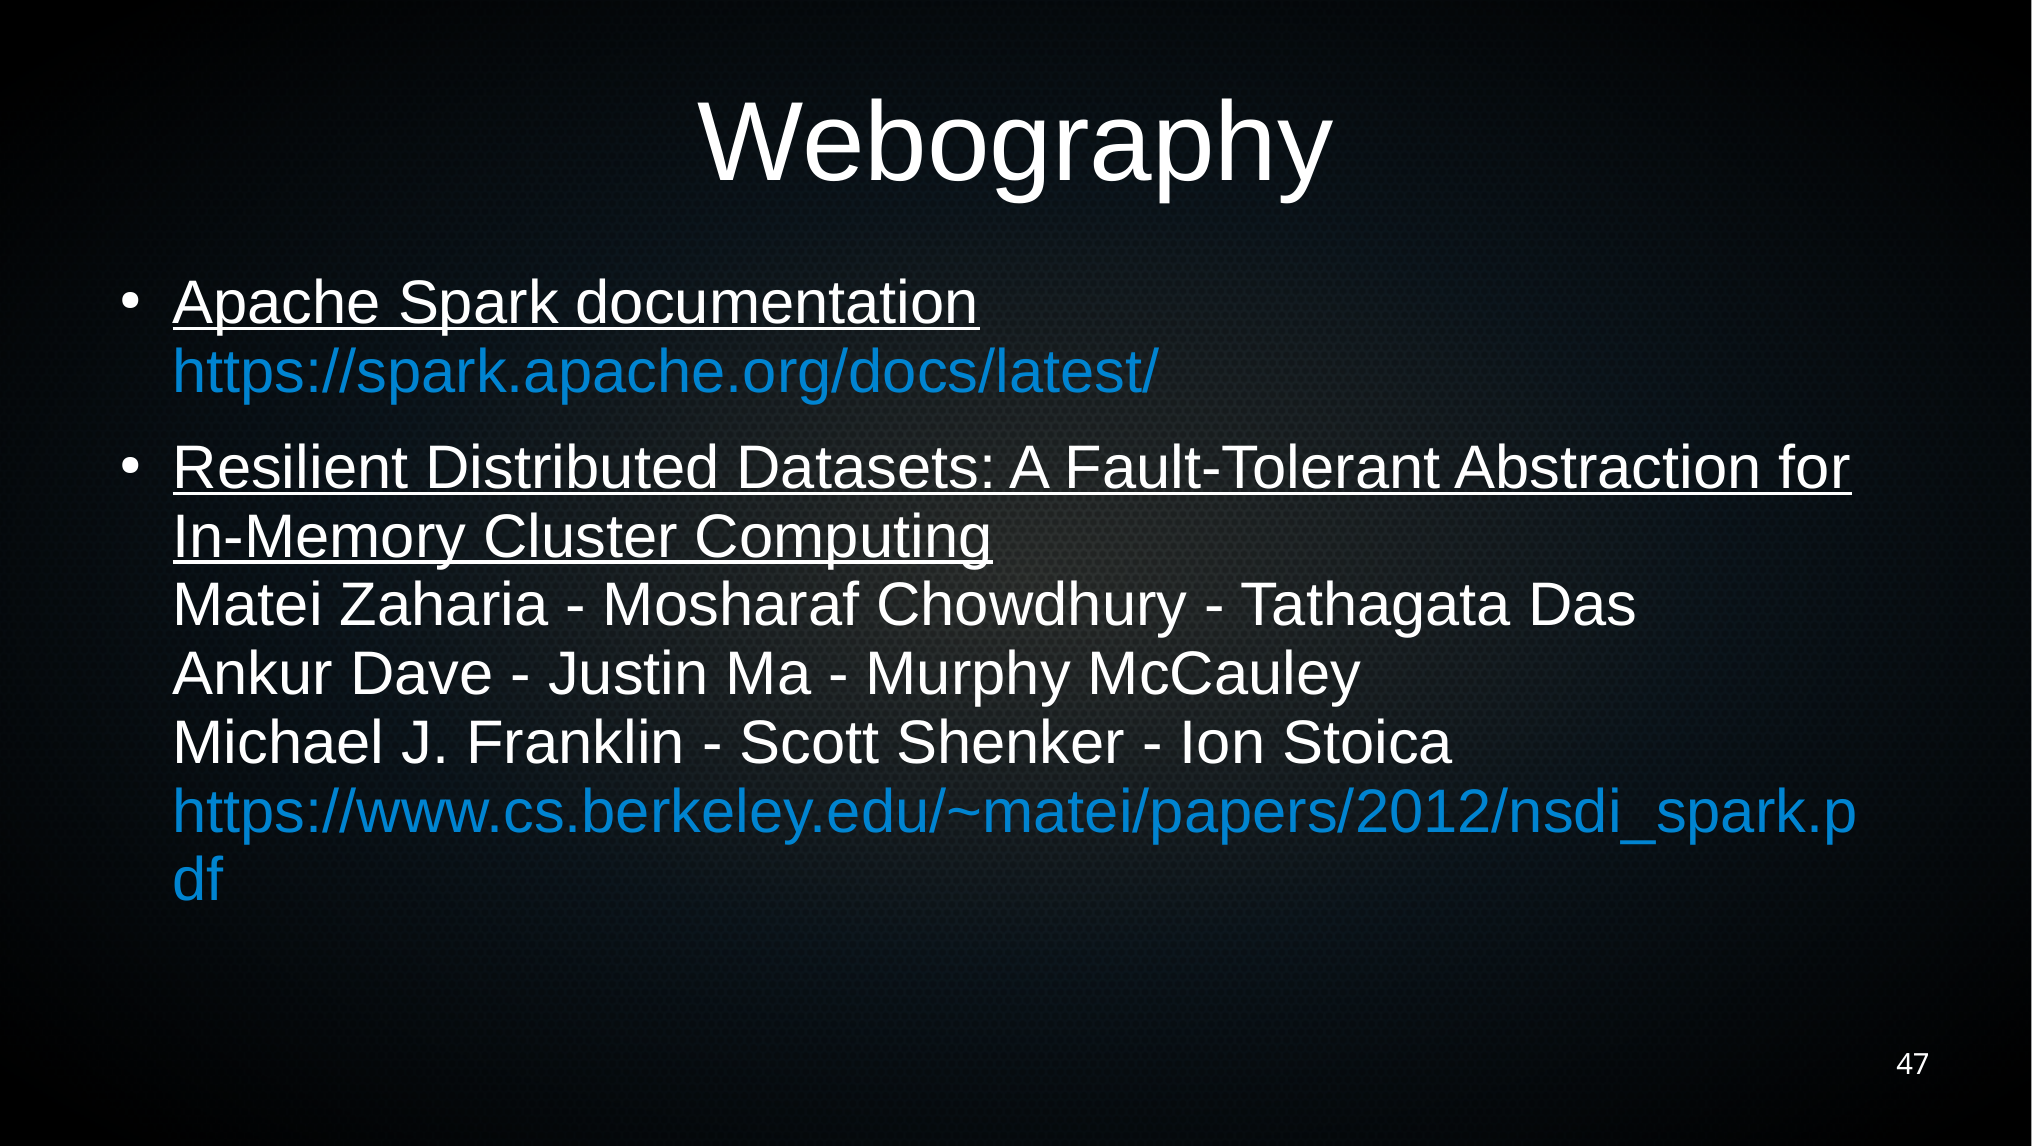

# Webography
Apache Spark documentation
https://spark.apache.org/docs/latest/
Resilient Distributed Datasets: A Fault-Tolerant Abstraction for
In-Memory Cluster Computing
Matei Zaharia - Mosharaf Chowdhury - Tathagata Das
Ankur Dave - Justin Ma - Murphy McCauley
Michael J. Franklin - Scott Shenker - Ion Stoica
https://www.cs.berkeley.edu/~matei/papers/2012/nsdi_spark.pdf
47